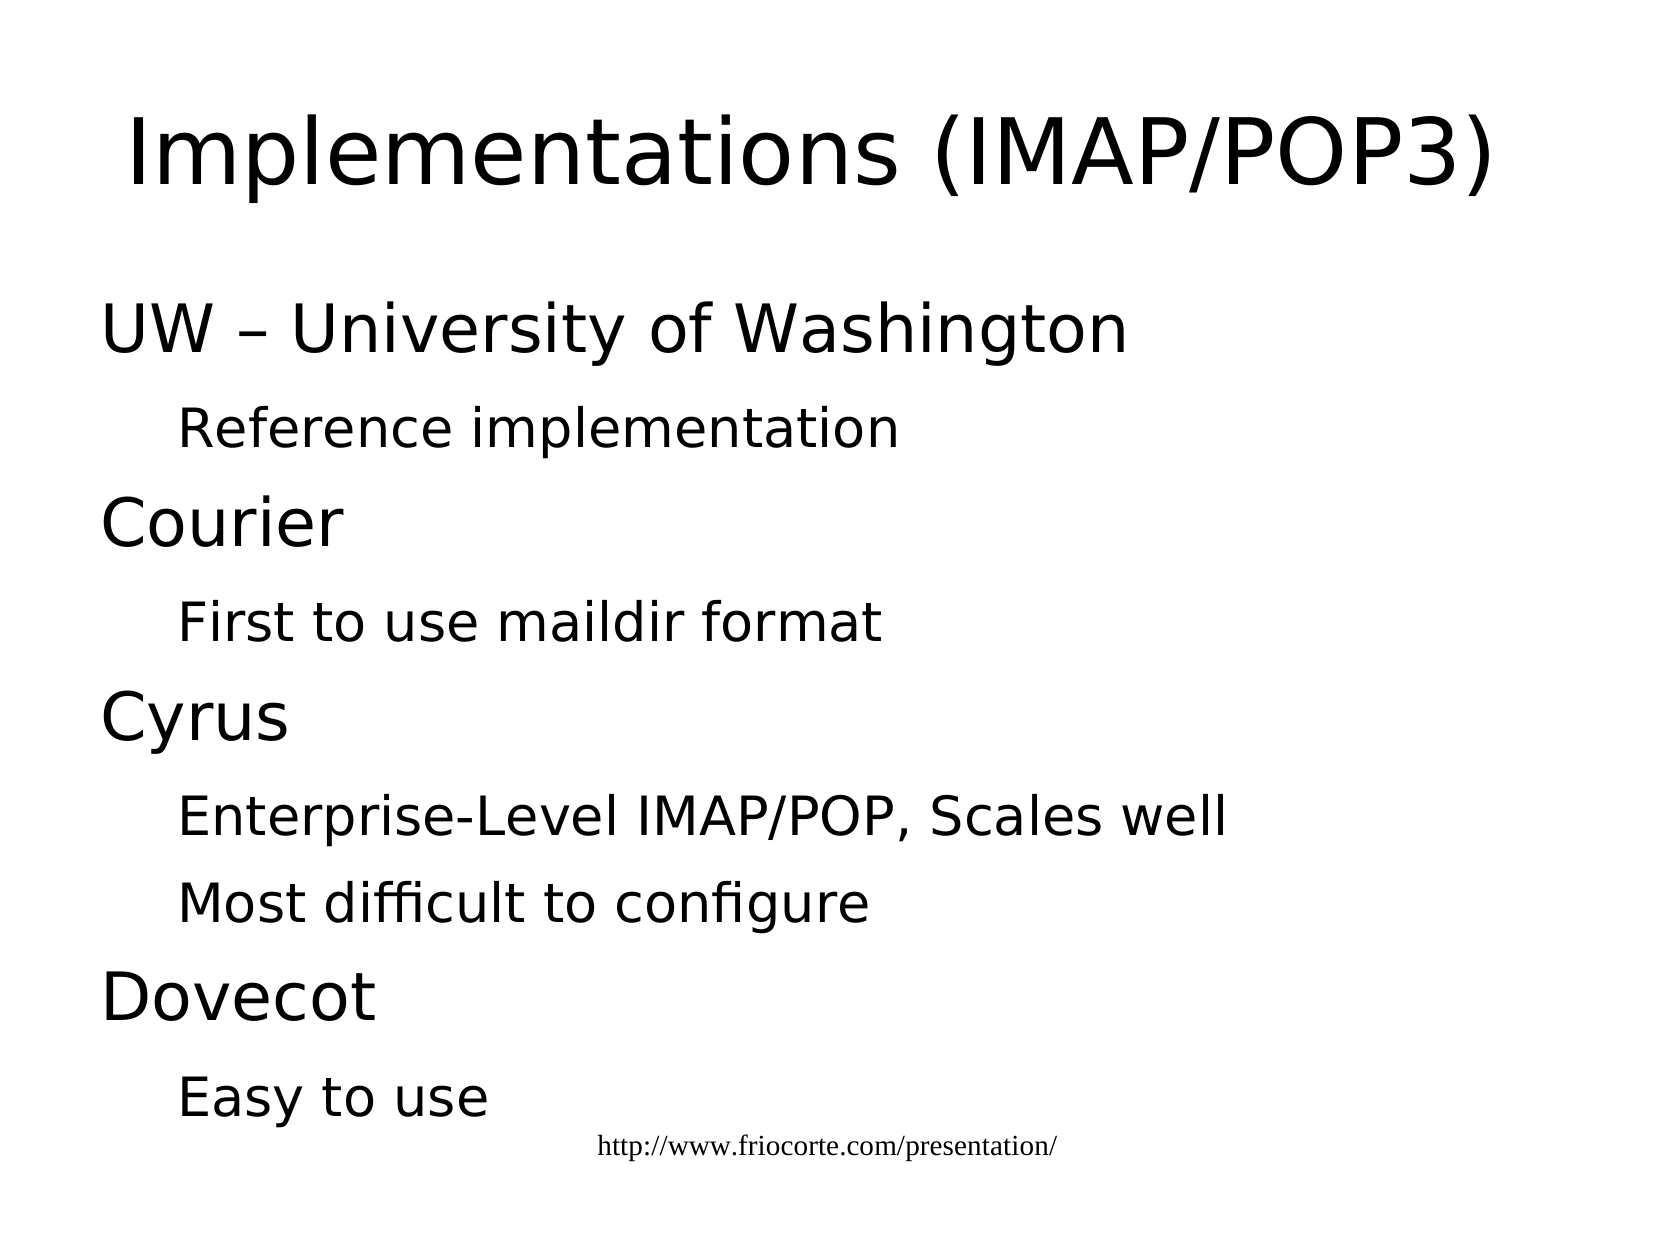

# Implementations (IMAP/POP3)
UW – University of Washington
Reference implementation
Courier
First to use maildir format
Cyrus
Enterprise-Level IMAP/POP, Scales well
Most difficult to configure
Dovecot
Easy to use
http://www.friocorte.com/presentation/